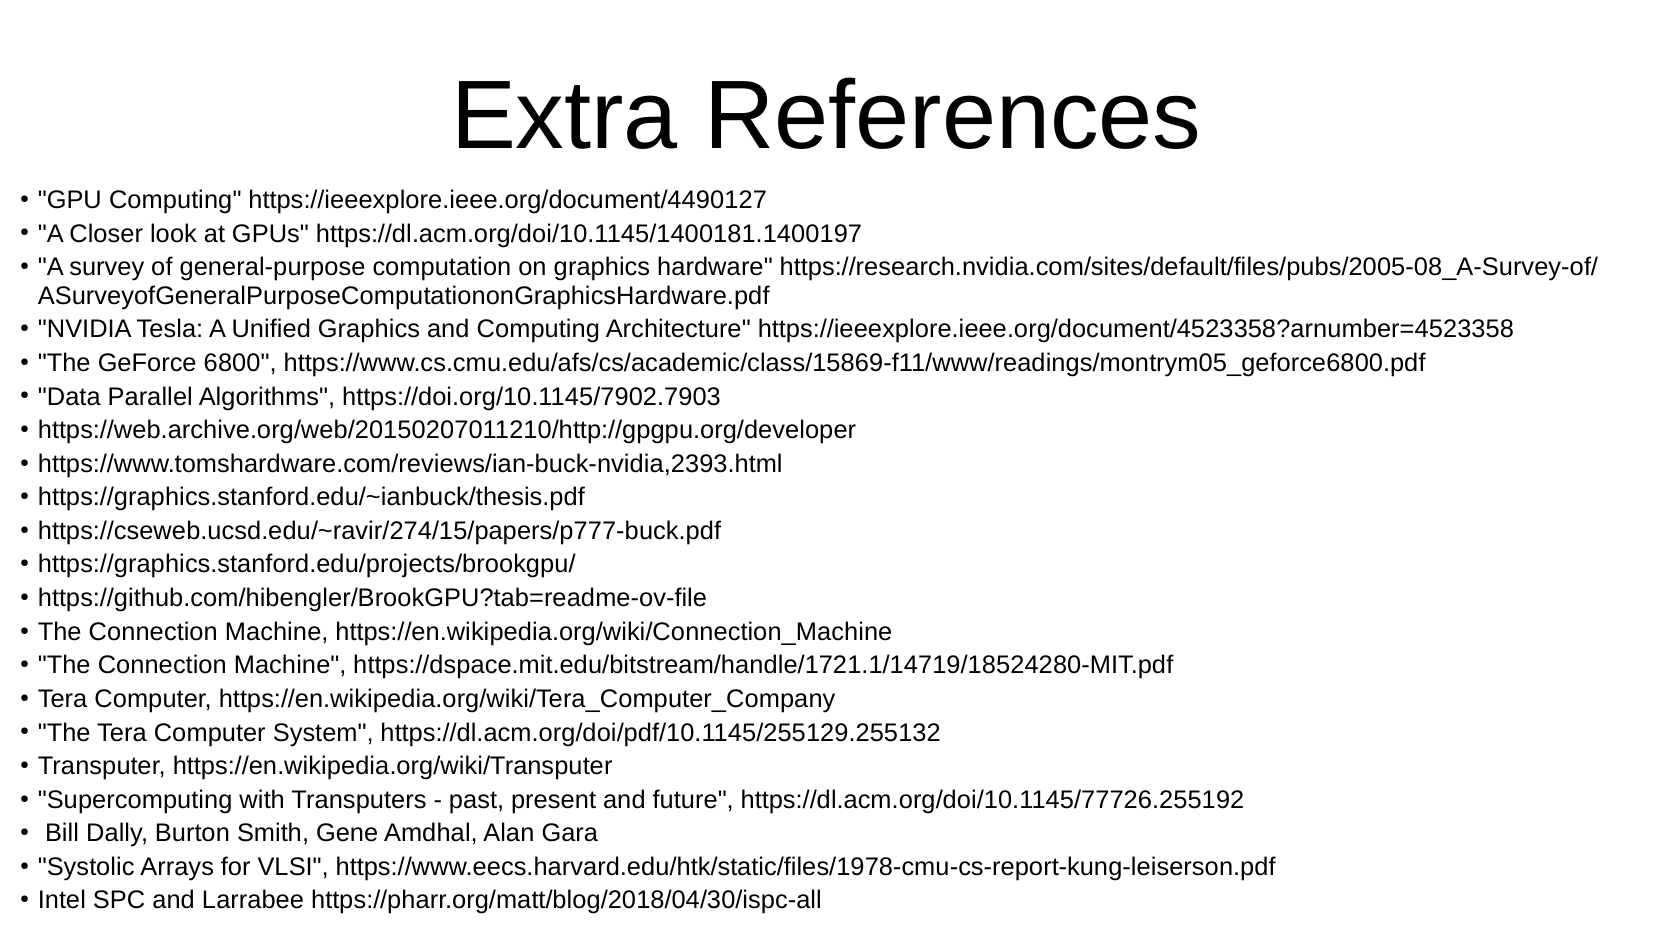

# Extra References
"GPU Computing" https://ieeexplore.ieee.org/document/4490127
"A Closer look at GPUs" https://dl.acm.org/doi/10.1145/1400181.1400197
"A survey of general-purpose computation on graphics hardware" https://research.nvidia.com/sites/default/files/pubs/2005-08_A-Survey-of/ASurveyofGeneralPurposeComputationonGraphicsHardware.pdf
"NVIDIA Tesla: A Unified Graphics and Computing Architecture" https://ieeexplore.ieee.org/document/4523358?arnumber=4523358
"The GeForce 6800", https://www.cs.cmu.edu/afs/cs/academic/class/15869-f11/www/readings/montrym05_geforce6800.pdf
"Data Parallel Algorithms", https://doi.org/10.1145/7902.7903
https://web.archive.org/web/20150207011210/http://gpgpu.org/developer
https://www.tomshardware.com/reviews/ian-buck-nvidia,2393.html
https://graphics.stanford.edu/~ianbuck/thesis.pdf
https://cseweb.ucsd.edu/~ravir/274/15/papers/p777-buck.pdf
https://graphics.stanford.edu/projects/brookgpu/
https://github.com/hibengler/BrookGPU?tab=readme-ov-file
The Connection Machine, https://en.wikipedia.org/wiki/Connection_Machine
"The Connection Machine", https://dspace.mit.edu/bitstream/handle/1721.1/14719/18524280-MIT.pdf
Tera Computer, https://en.wikipedia.org/wiki/Tera_Computer_Company
"The Tera Computer System", https://dl.acm.org/doi/pdf/10.1145/255129.255132
Transputer, https://en.wikipedia.org/wiki/Transputer
"Supercomputing with Transputers - past, present and future", https://dl.acm.org/doi/10.1145/77726.255192
 Bill Dally, Burton Smith, Gene Amdhal, Alan Gara
"Systolic Arrays for VLSI", https://www.eecs.harvard.edu/htk/static/files/1978-cmu-cs-report-kung-leiserson.pdf
Intel SPC and Larrabee https://pharr.org/matt/blog/2018/04/30/ispc-all